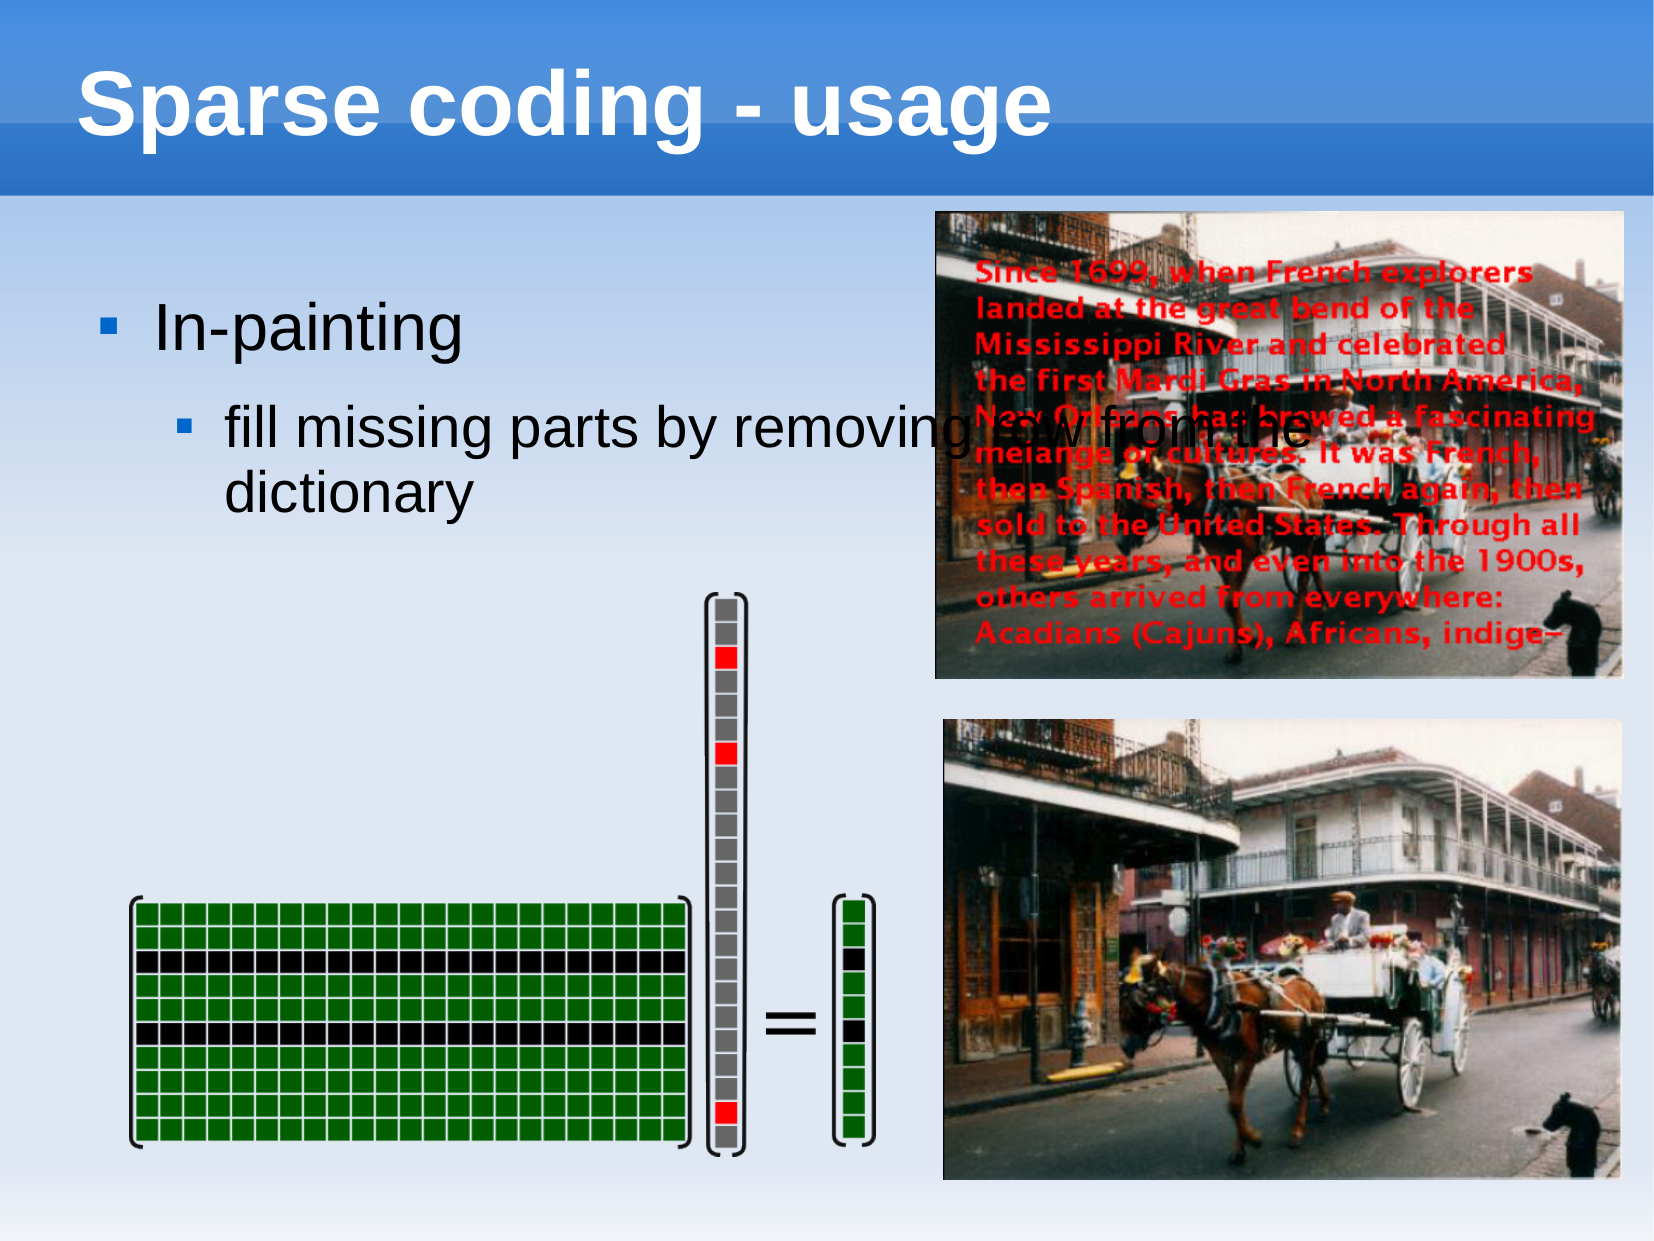

# Sparse coding - usage
In-painting
fill missing parts by removing row from the dictionary